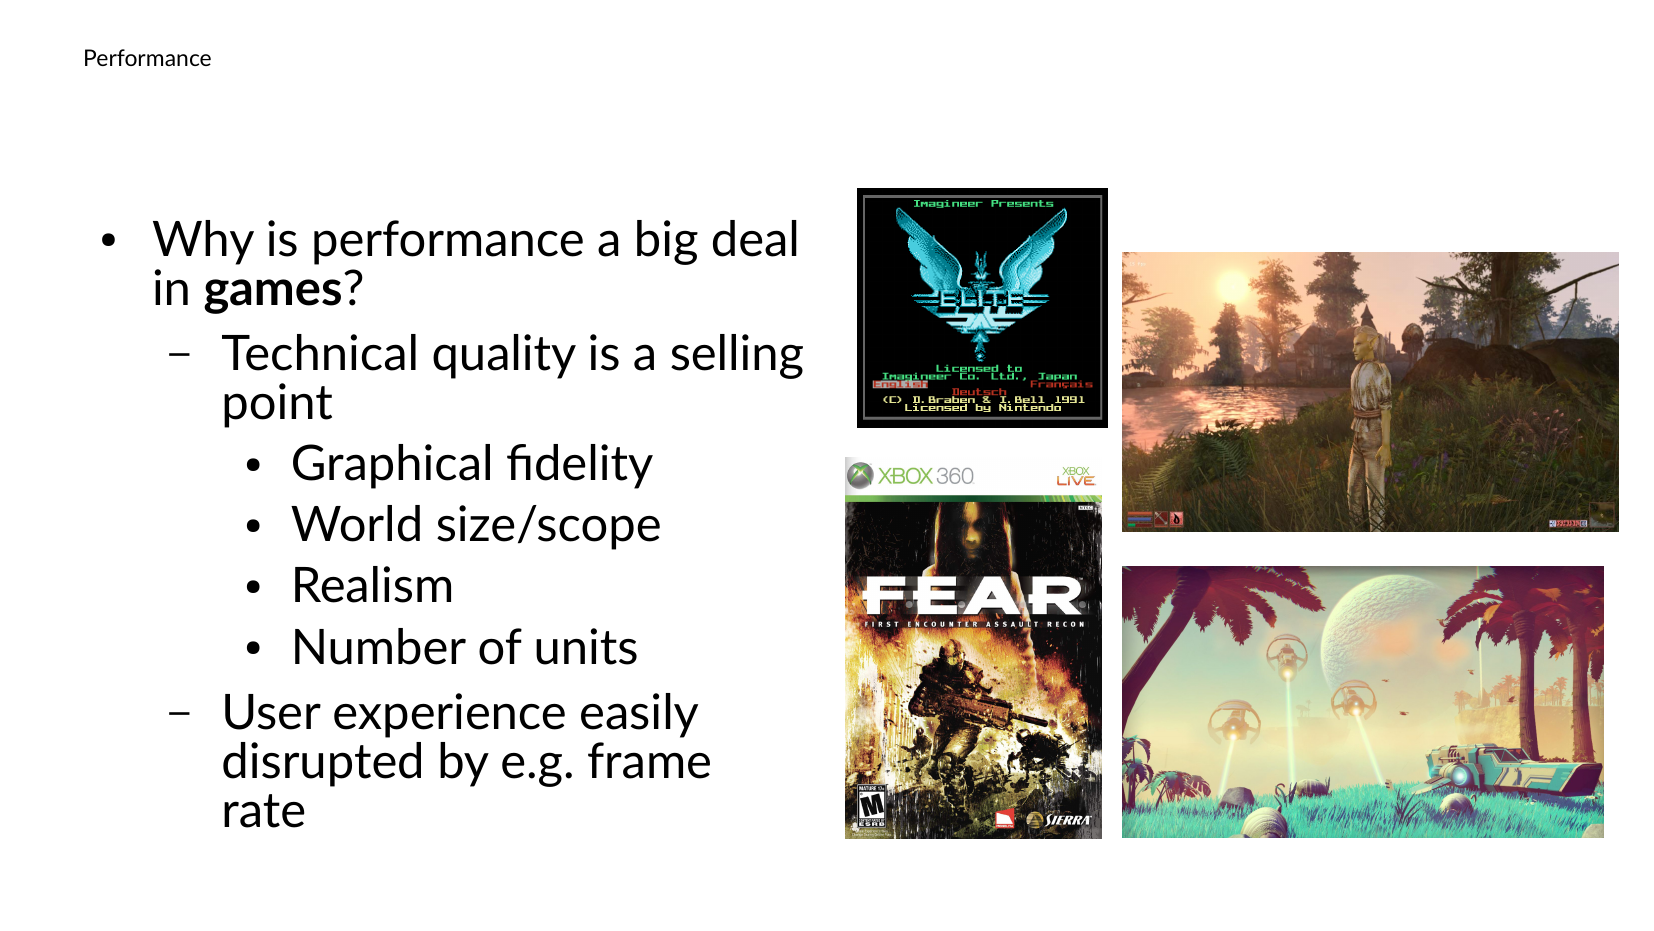

# Performance
Why is performance a big deal in games?
Technical quality is a selling point
Graphical fidelity
World size/scope
Realism
Number of units
User experience easily disrupted by e.g. frame rate